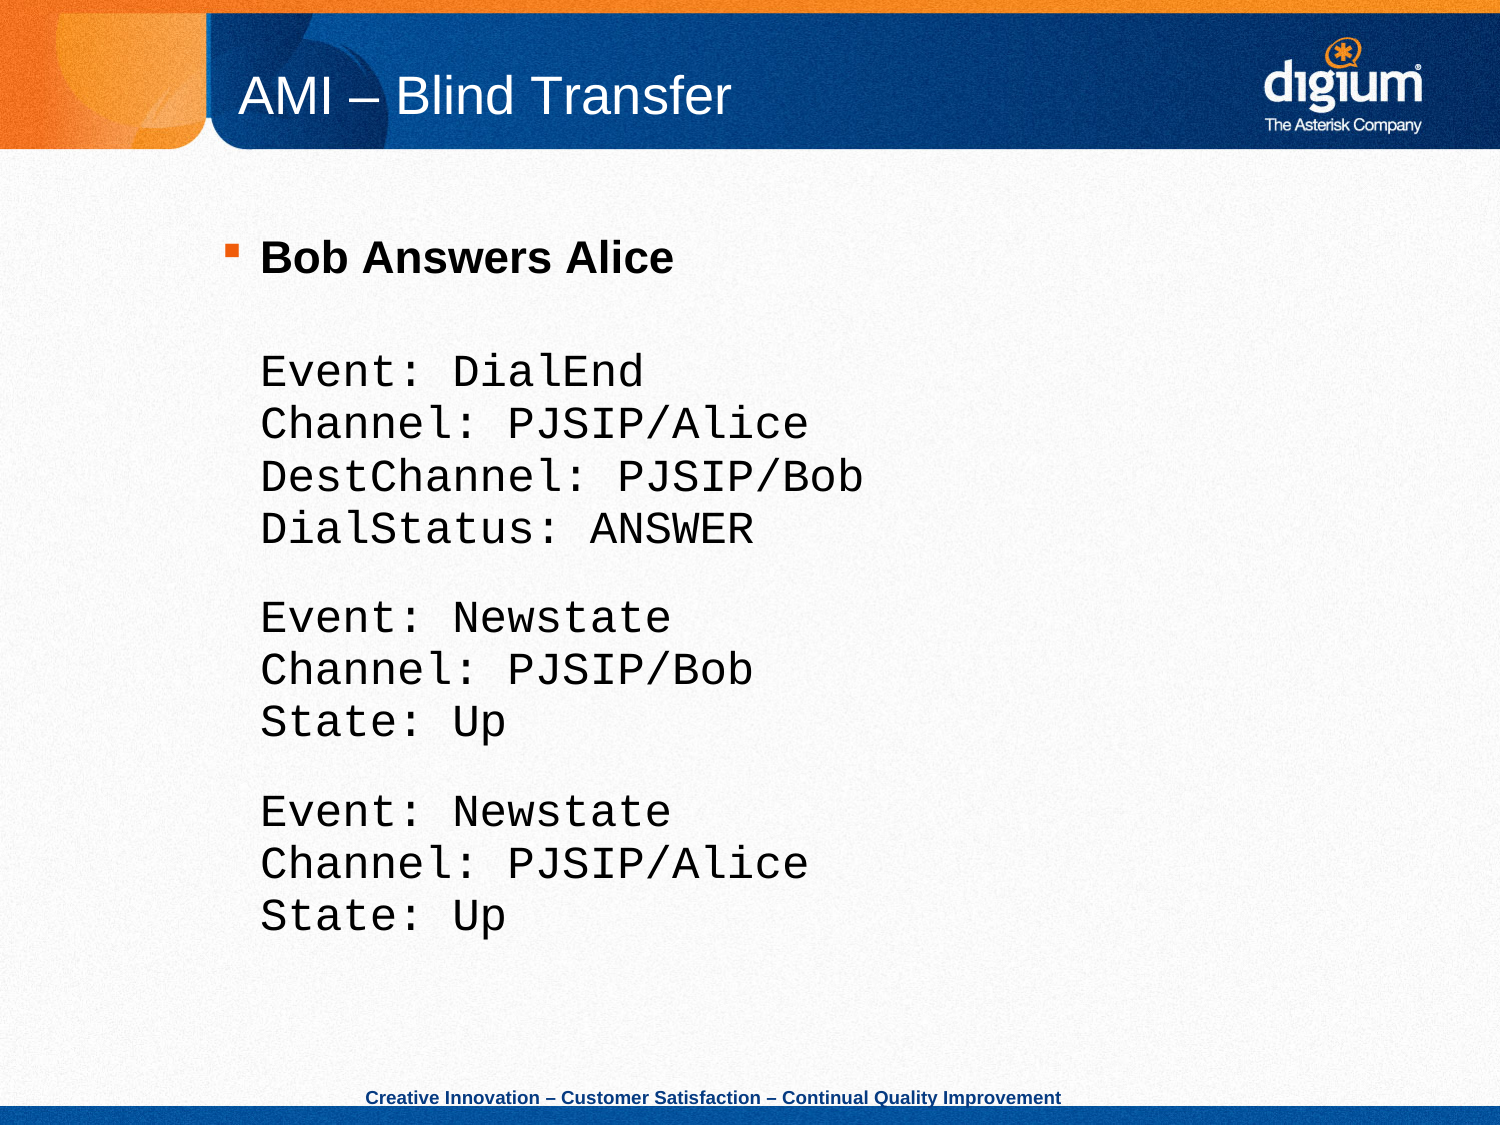

# AMI – Blind Transfer
Bob Answers Alice
Event: DialEnd
Channel: PJSIP/Alice
DestChannel: PJSIP/Bob
DialStatus: ANSWER
Event: Newstate
Channel: PJSIP/Bob
State: Up
Event: Newstate
Channel: PJSIP/Alice
State: Up